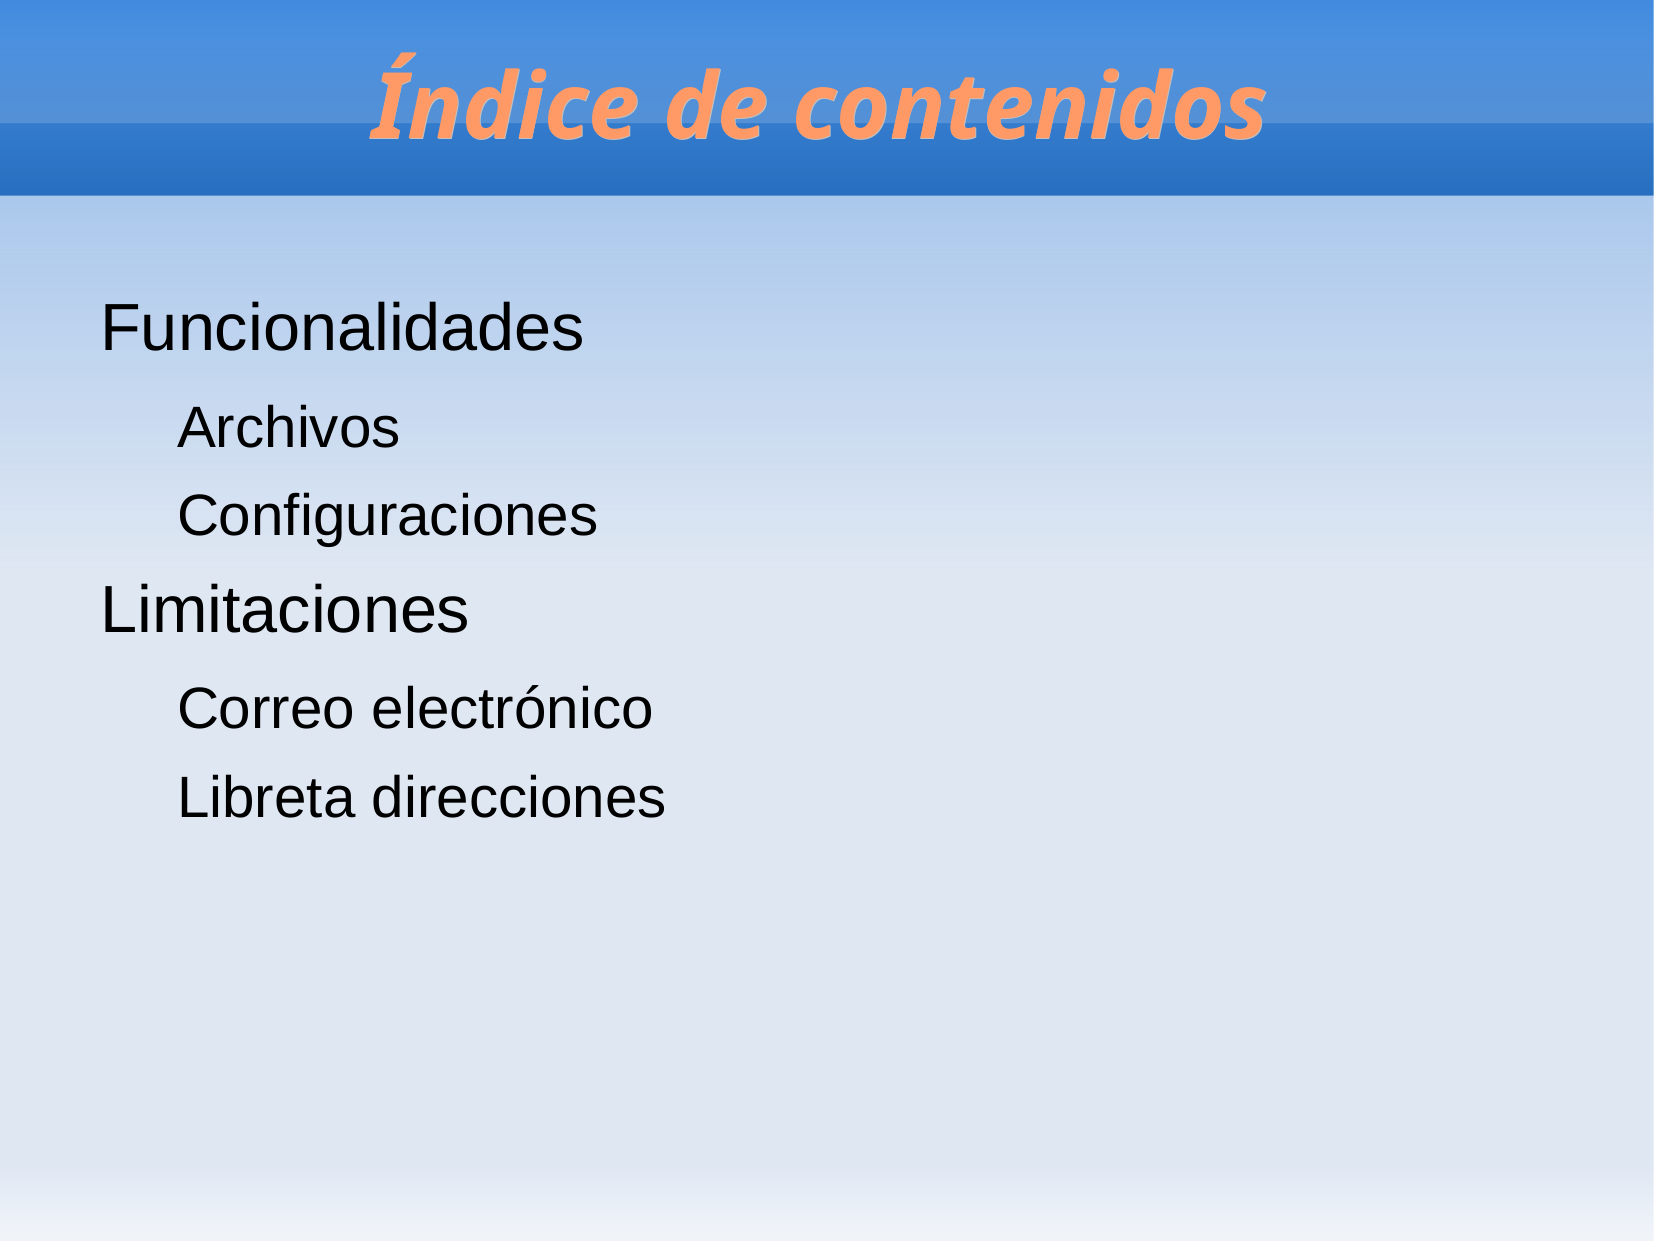

# Índice de contenidos
Funcionalidades
Archivos
Configuraciones
Limitaciones
Correo electrónico
Libreta direcciones